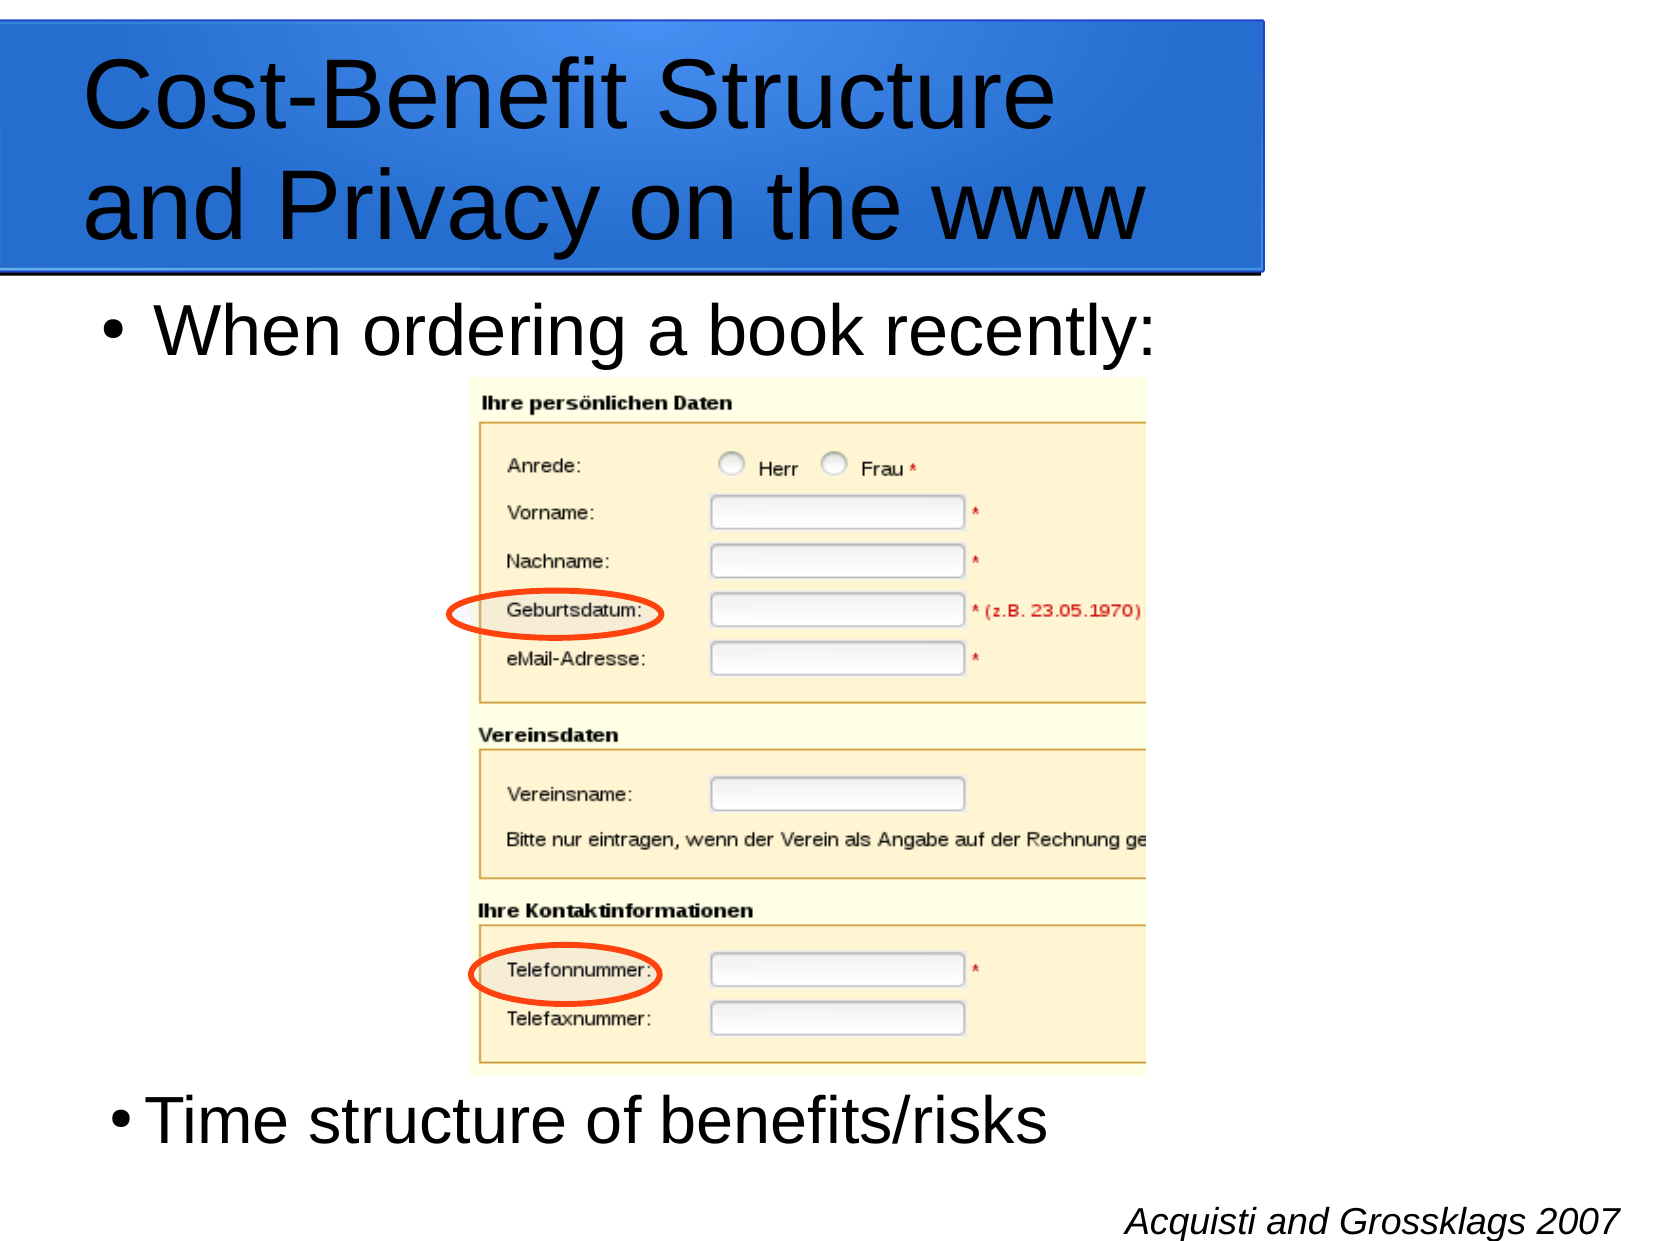

# Cost-Benefit Structure and Privacy on the www
When ordering a book recently:
Time structure of benefits/risks
Acquisti and Grossklags 2007